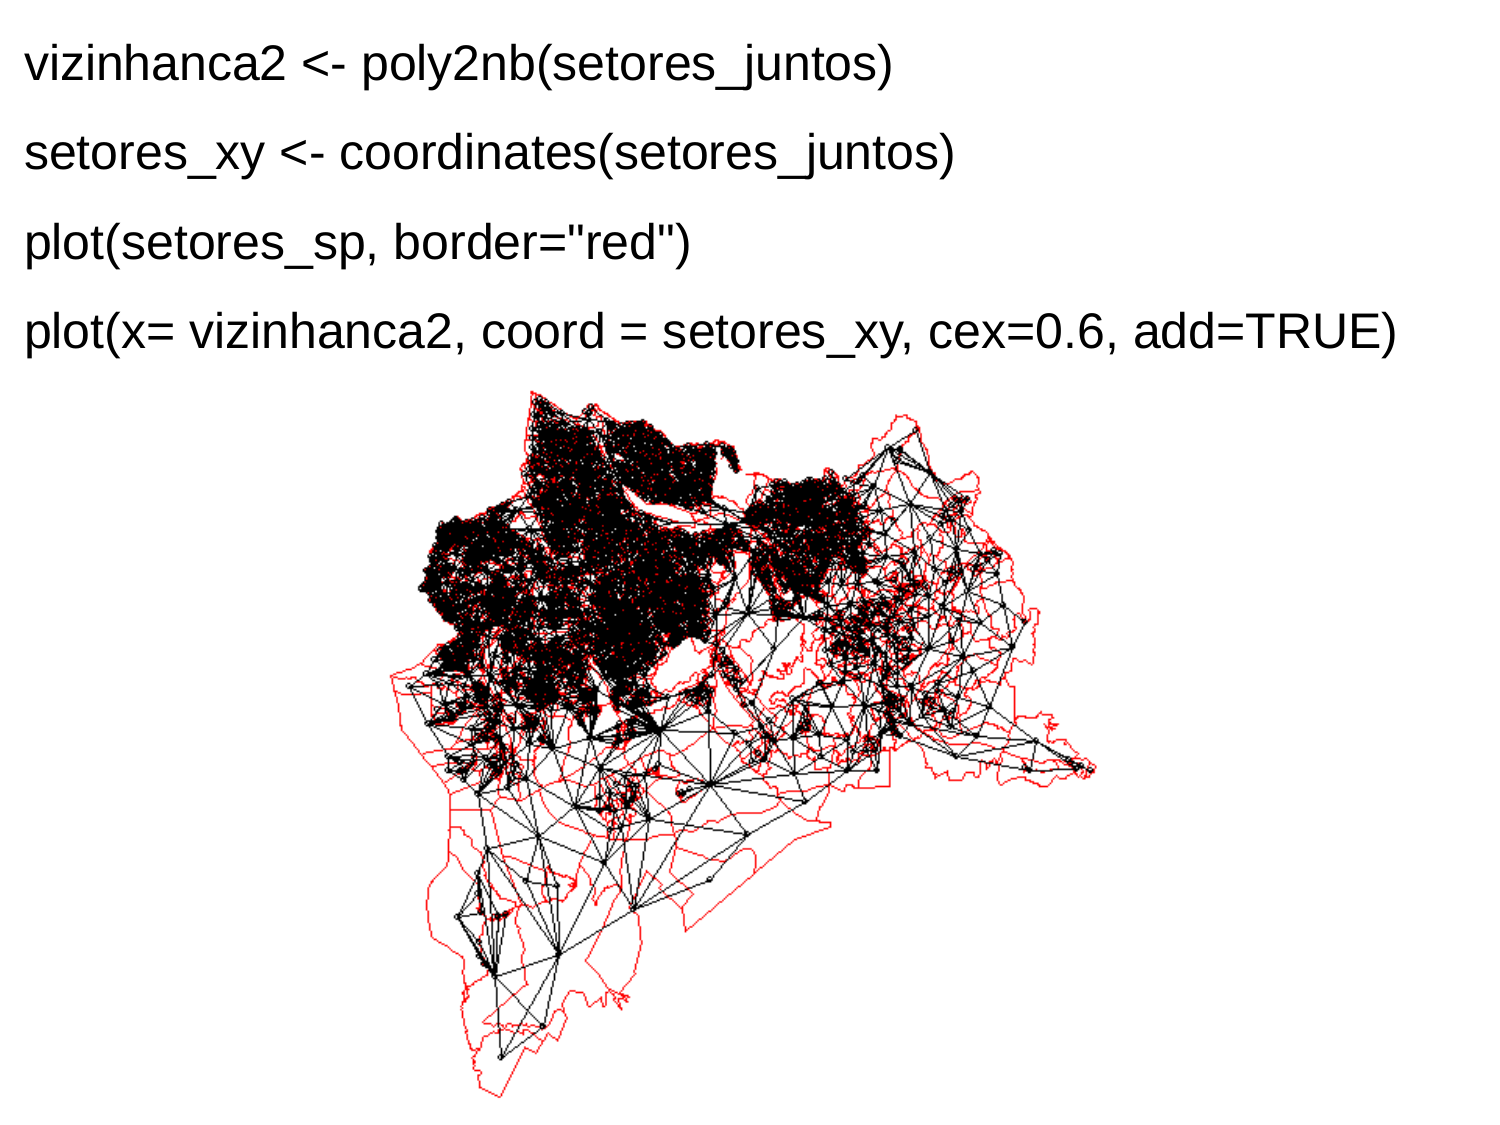

# vizinhanca2 <- poly2nb(setores_juntos)
setores_xy <- coordinates(setores_juntos)
plot(setores_sp, border="red")
plot(x= vizinhanca2, coord = setores_xy, cex=0.6, add=TRUE)